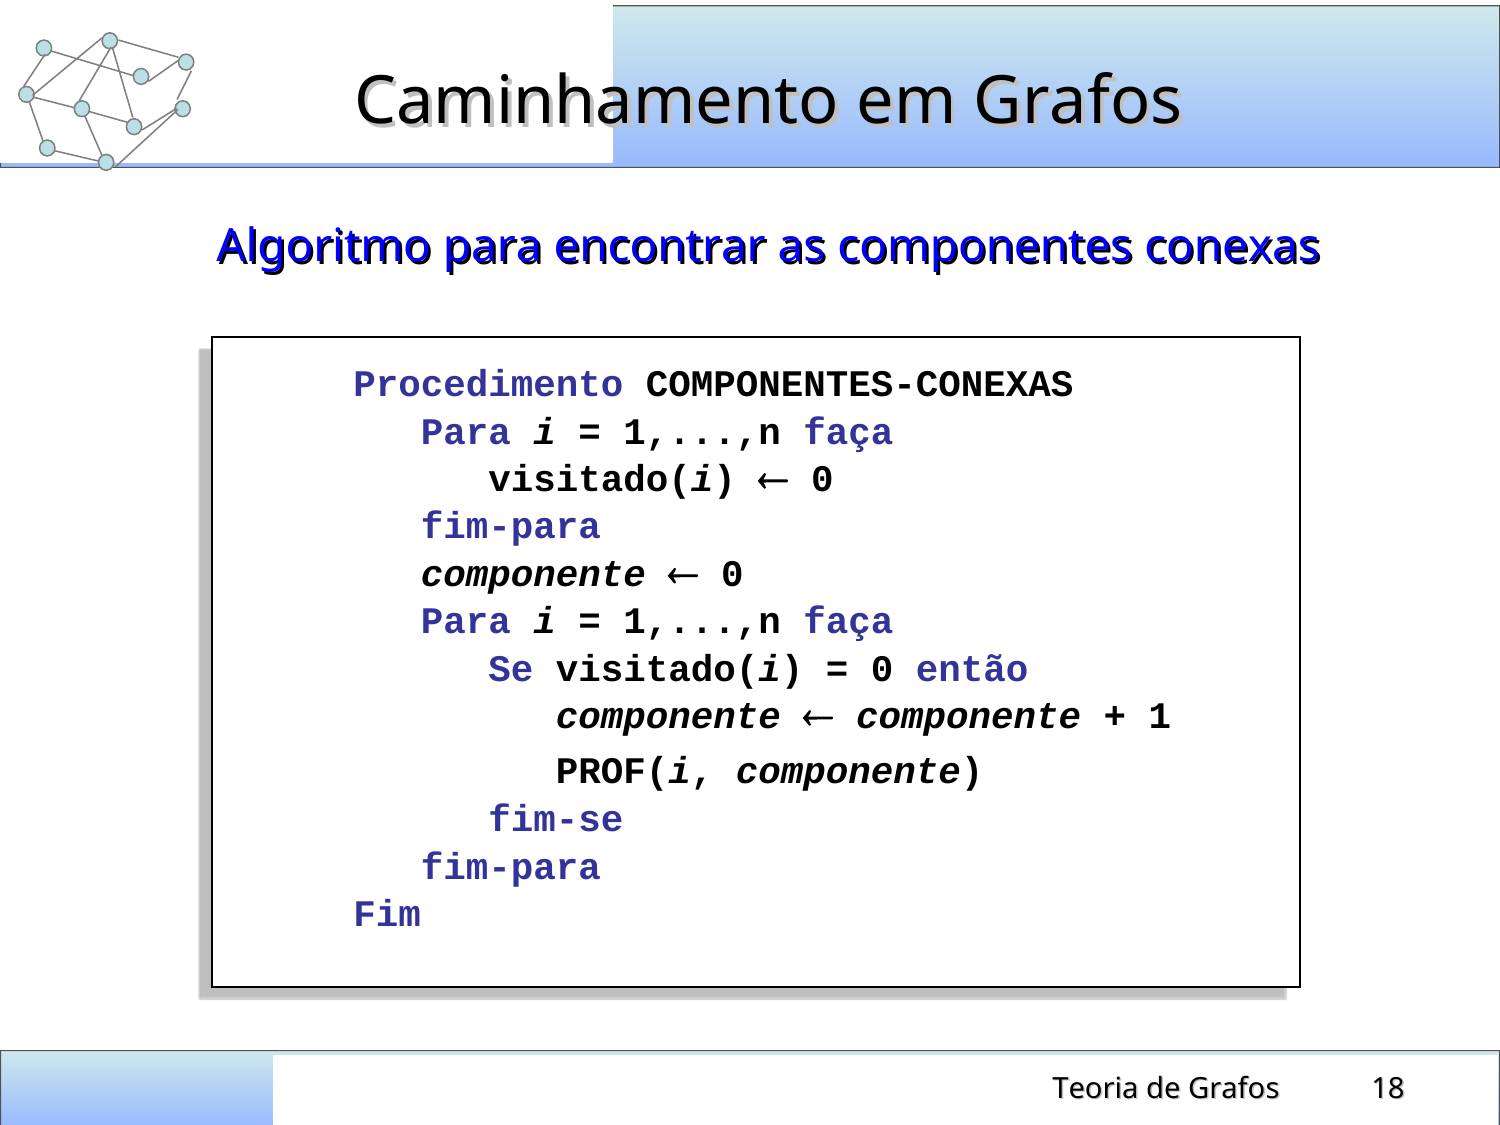

# Caminhamento em Grafos
Algoritmo para encontrar as componentes conexas
Procedimento COMPONENTES-CONEXAS
 Para i = 1,...,n faça
 visitado(i)  0
 fim-para
 componente  0
 Para i = 1,...,n faça
 Se visitado(i) = 0 então
 componente  componente + 1
 PROF(i, componente)‏
 fim-se
 fim-para
Fim
18